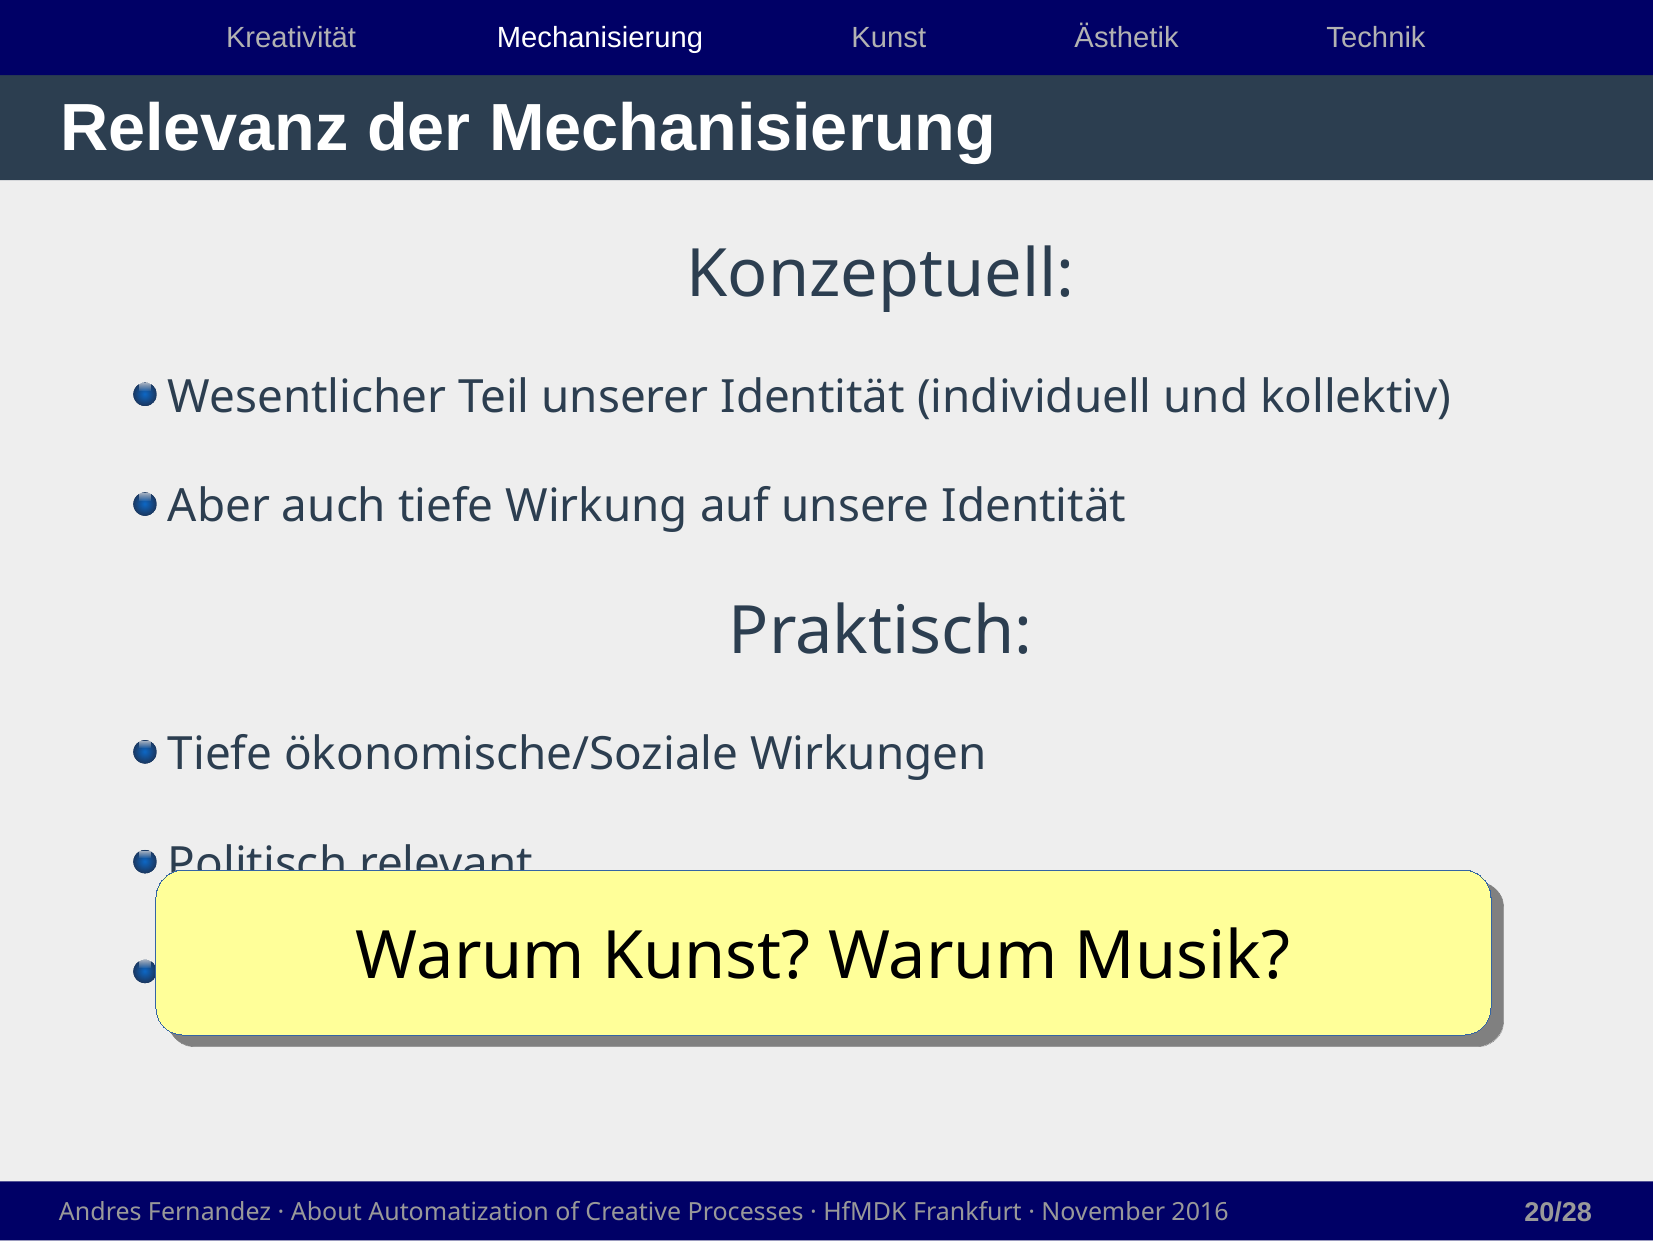

Kreativität Mechanisierung Kunst Ästhetik Technik
# Relevanz der Mechanisierung
Konzeptuell:
Wesentlicher Teil unserer Identität (individuell und kollektiv)
Aber auch tiefe Wirkung auf unsere Identität
Praktisch:
Tiefe ökonomische/Soziale Wirkungen
Politisch relevant
Ideale praktisch umsetzbar
Warum Kunst? Warum Musik?